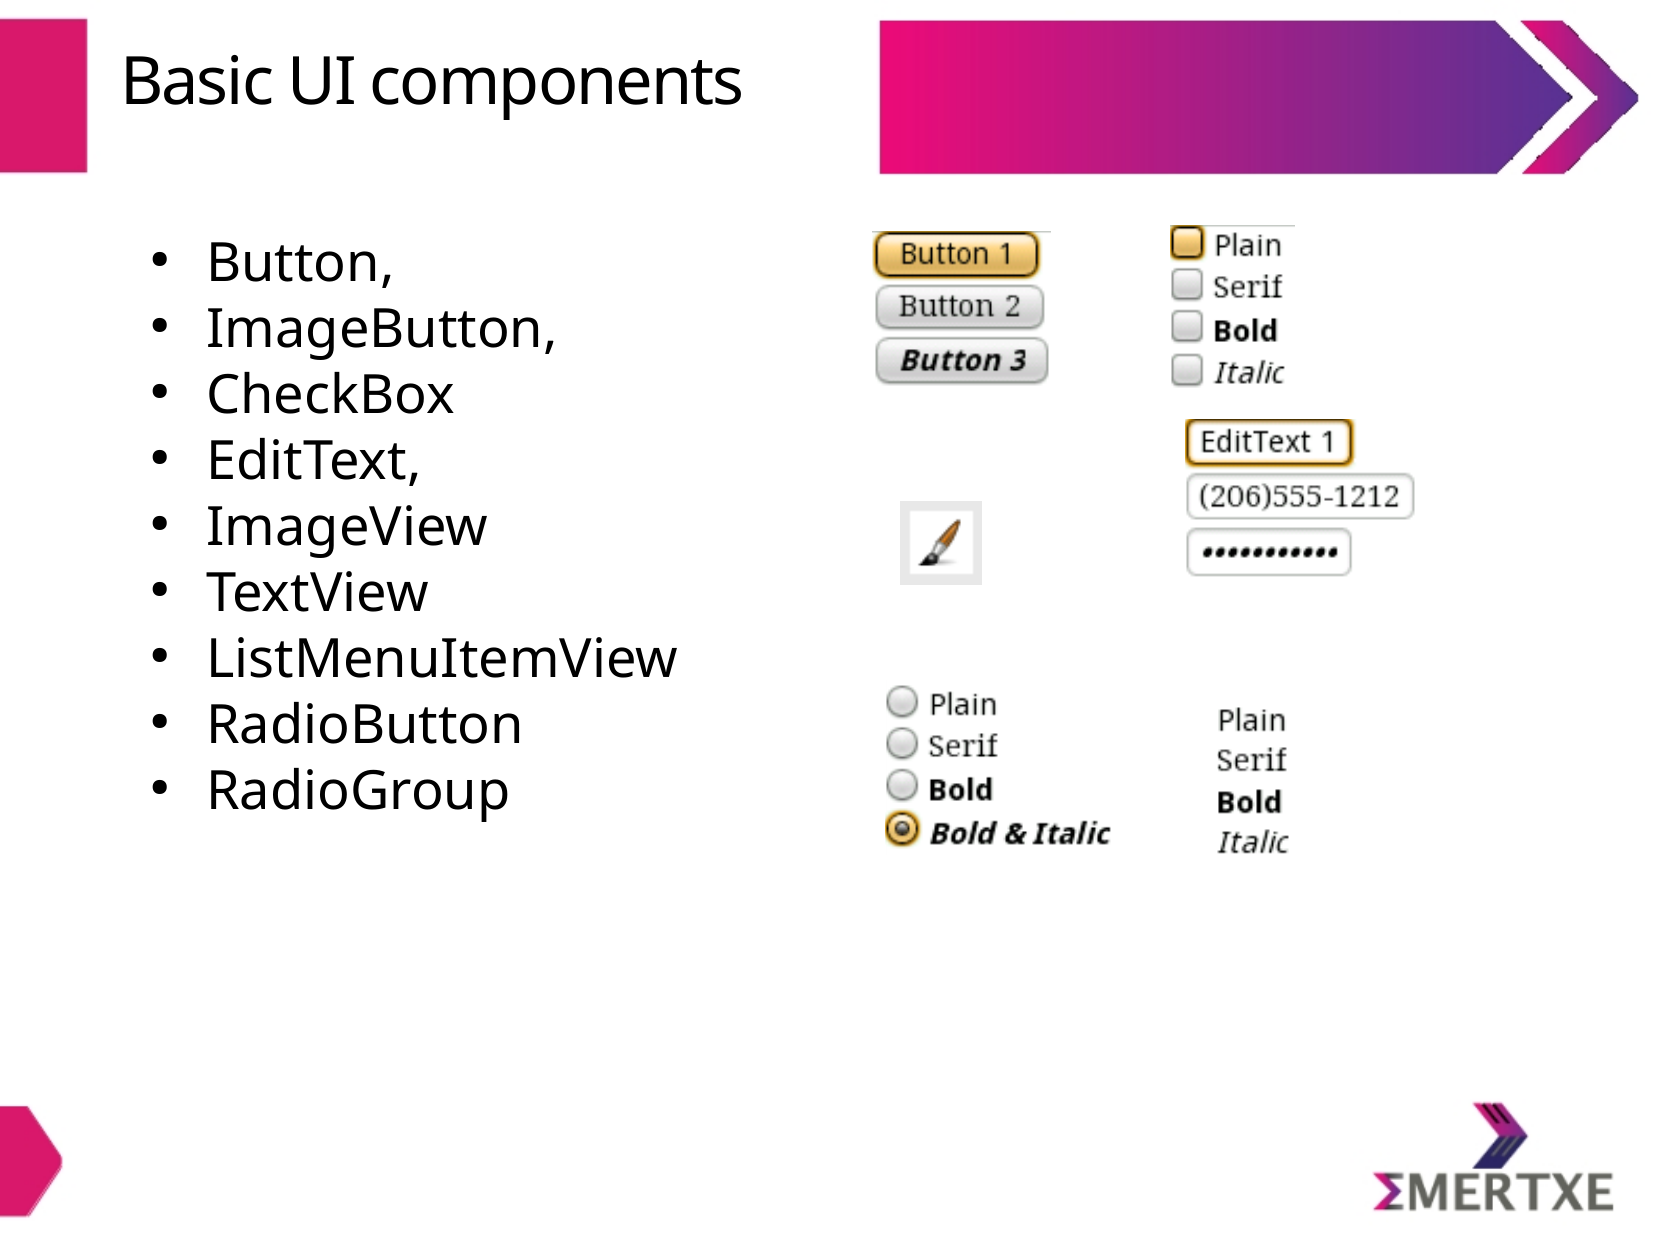

# Basic UI components
Button,
ImageButton,
CheckBox
EditText,
ImageView
TextView
ListMenuItemView
RadioButton
RadioGroup